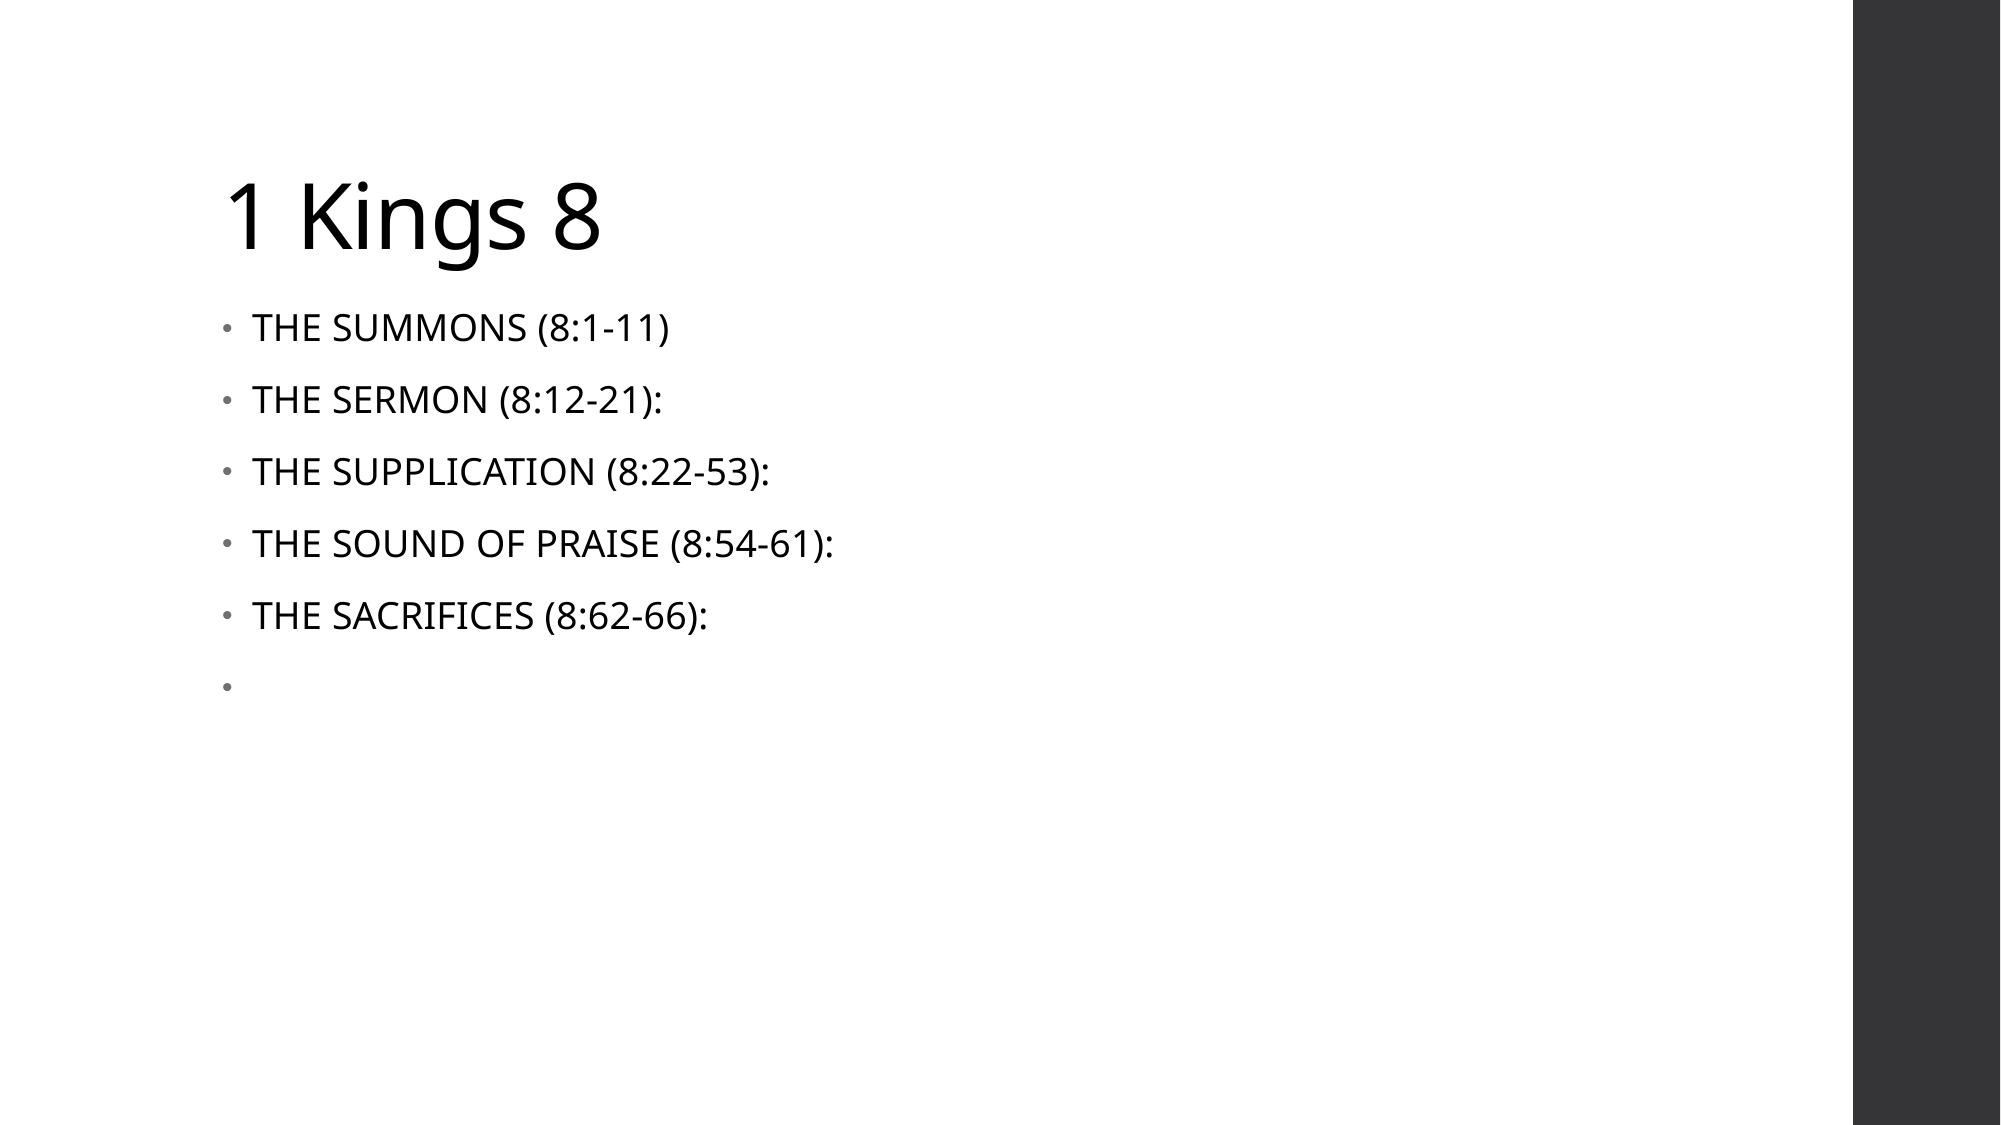

# 1 Kings 8
THE SUMMONS (8:1-11)
THE SERMON (8:12-21):
THE SUPPLICATION (8:22-53):
THE SOUND OF PRAISE (8:54-61):
THE SACRIFICES (8:62-66):